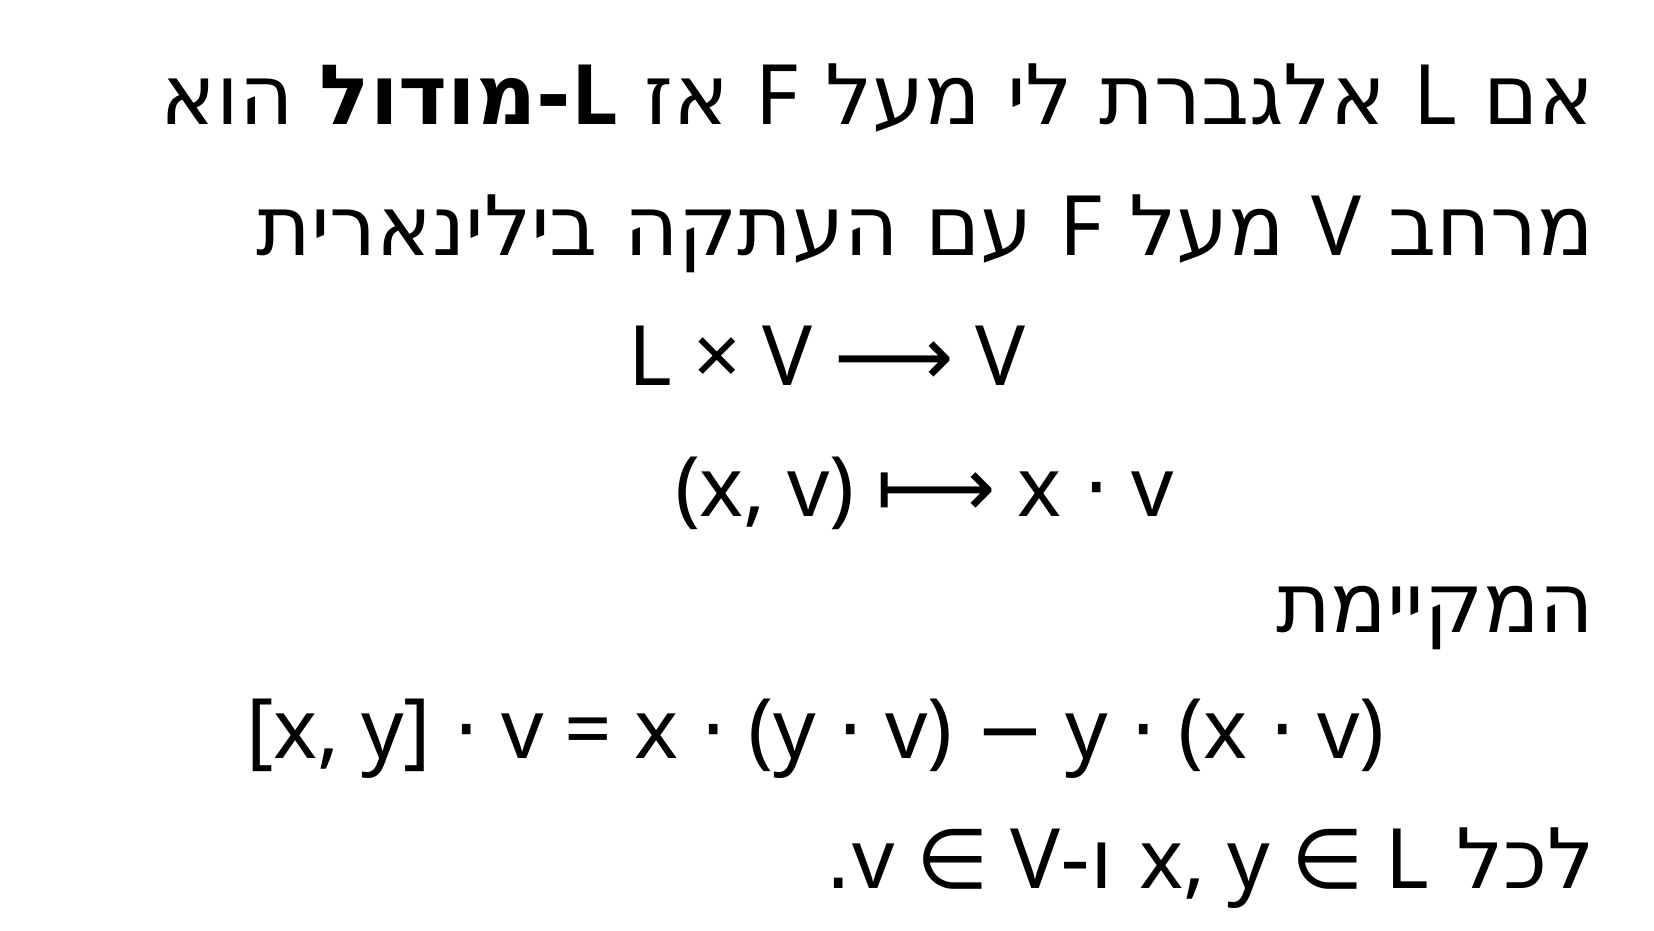

# אם L אלגברת לי מעל F אז L-מודול הוא מרחב V מעל F עם העתקה בילינארית
L × V ⟶ V
 (x, v) ⟼ x ⋅ v
המקיימת
[x, y] ⋅ v = x ⋅ (y ⋅ v) − y ⋅ (x ⋅ v)
לכל x, y ∈ L ו-v ∈ V.